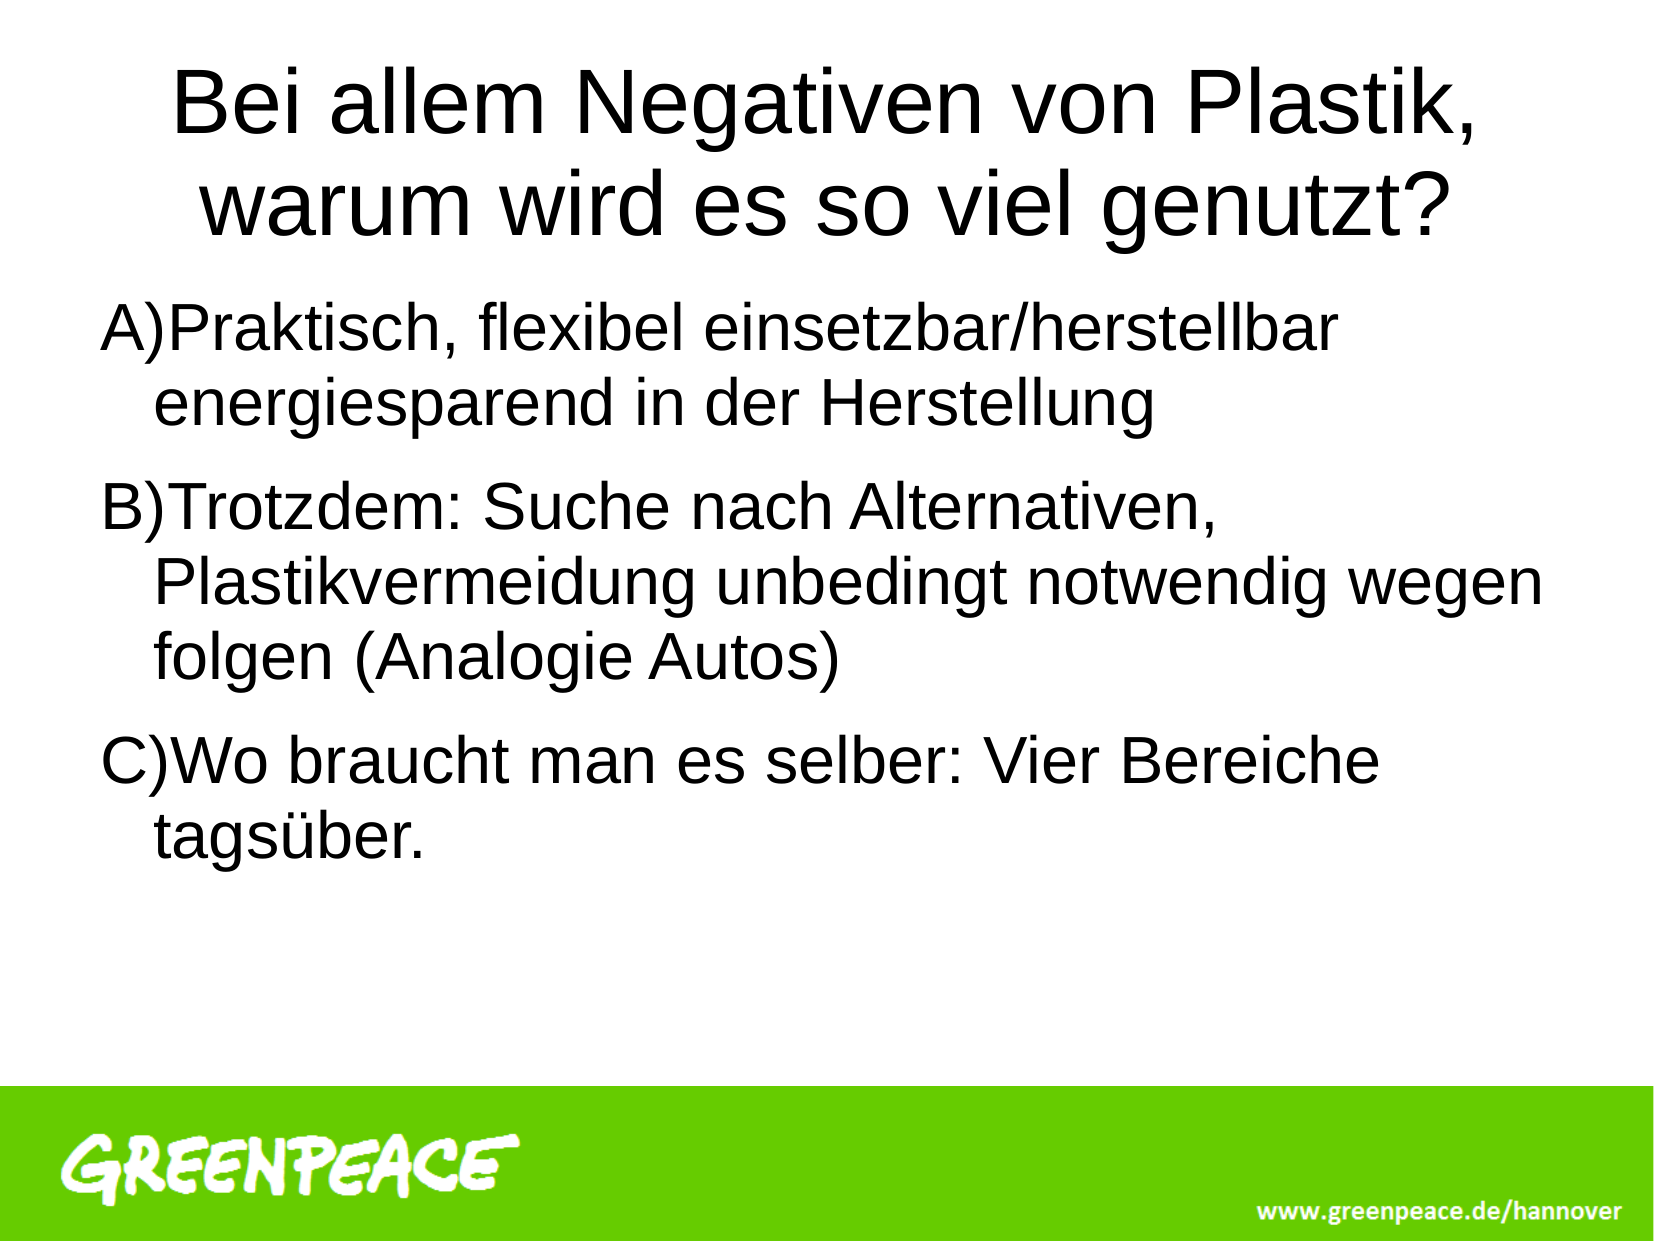

# Bei allem Negativen von Plastik, warum wird es so viel genutzt?
Praktisch, flexibel einsetzbar/herstellbar energiesparend in der Herstellung
Trotzdem: Suche nach Alternativen, Plastikvermeidung unbedingt notwendig wegen folgen (Analogie Autos)
Wo braucht man es selber: Vier Bereiche tagsüber.